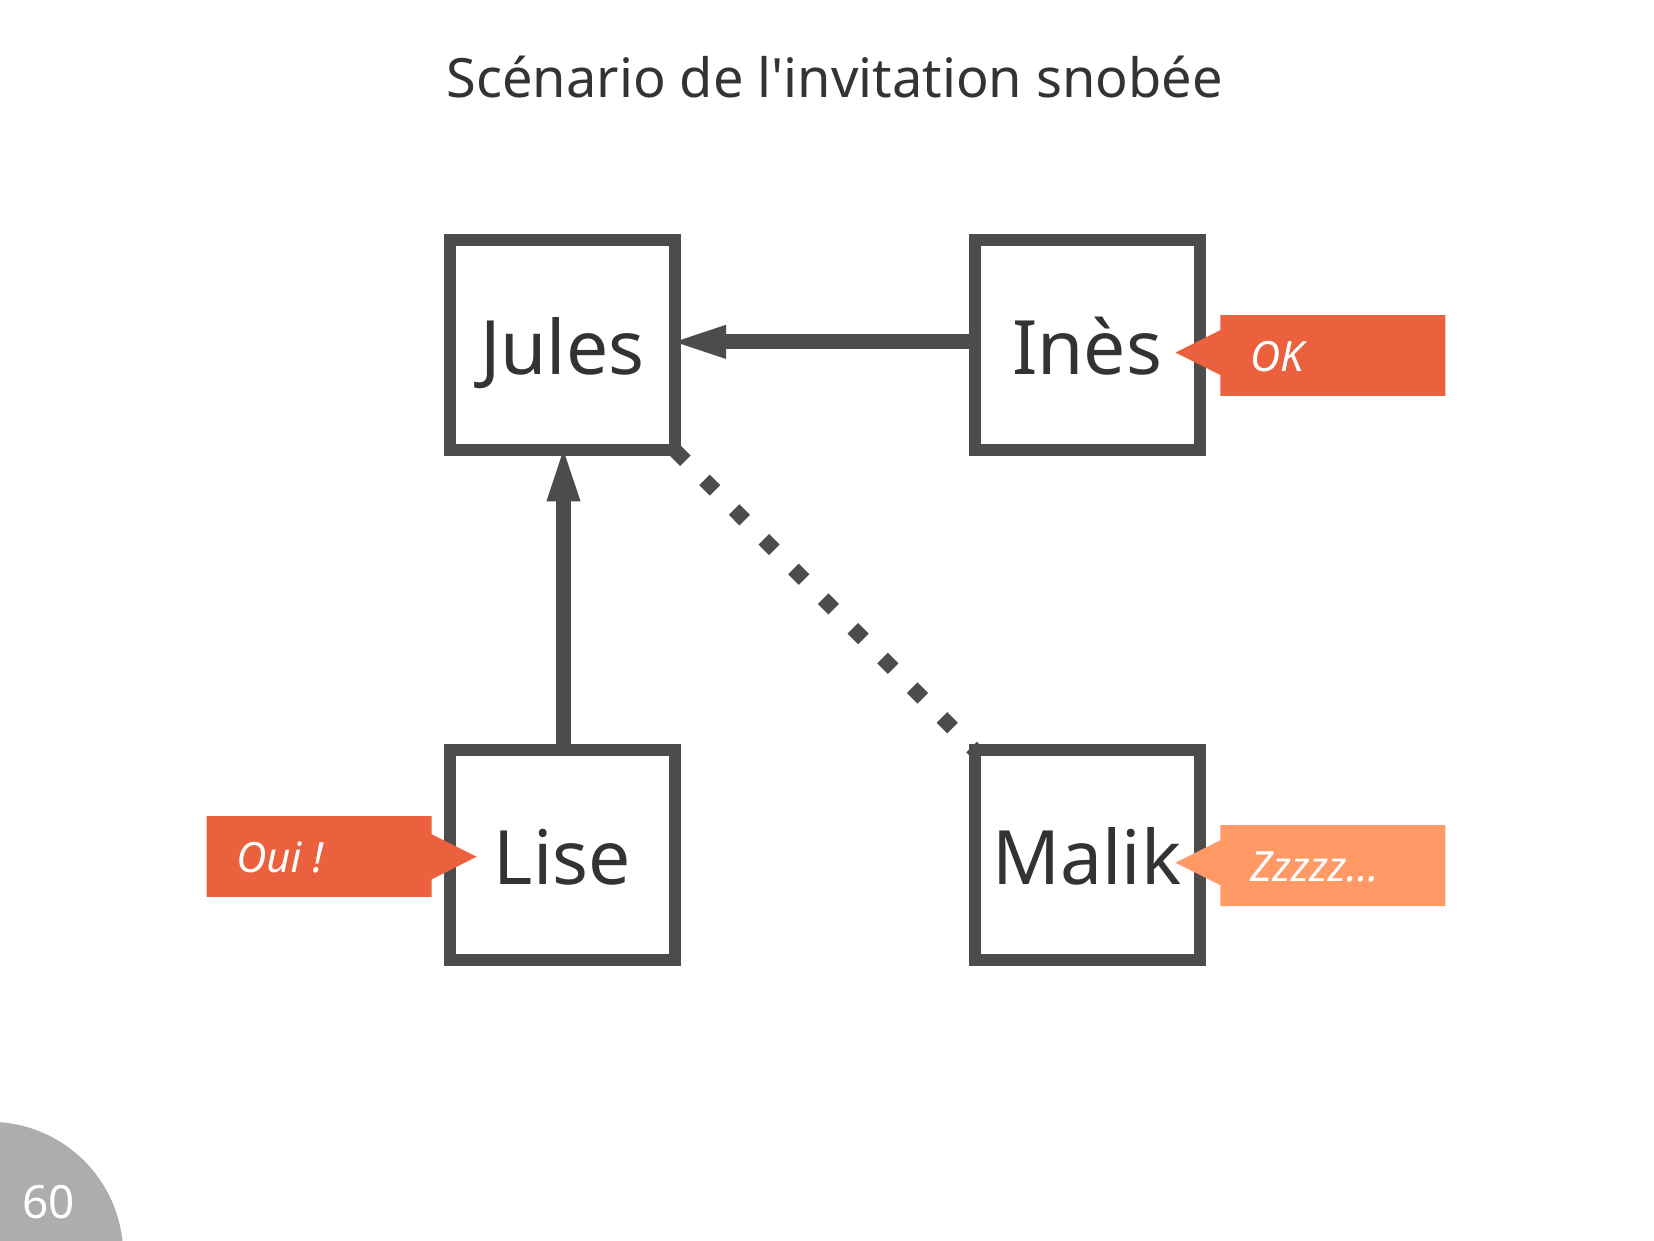

Scénario de l'invitation snobée
Jules
Inès
OK
Lise
Malik
Oui !
Zzzzz...
60